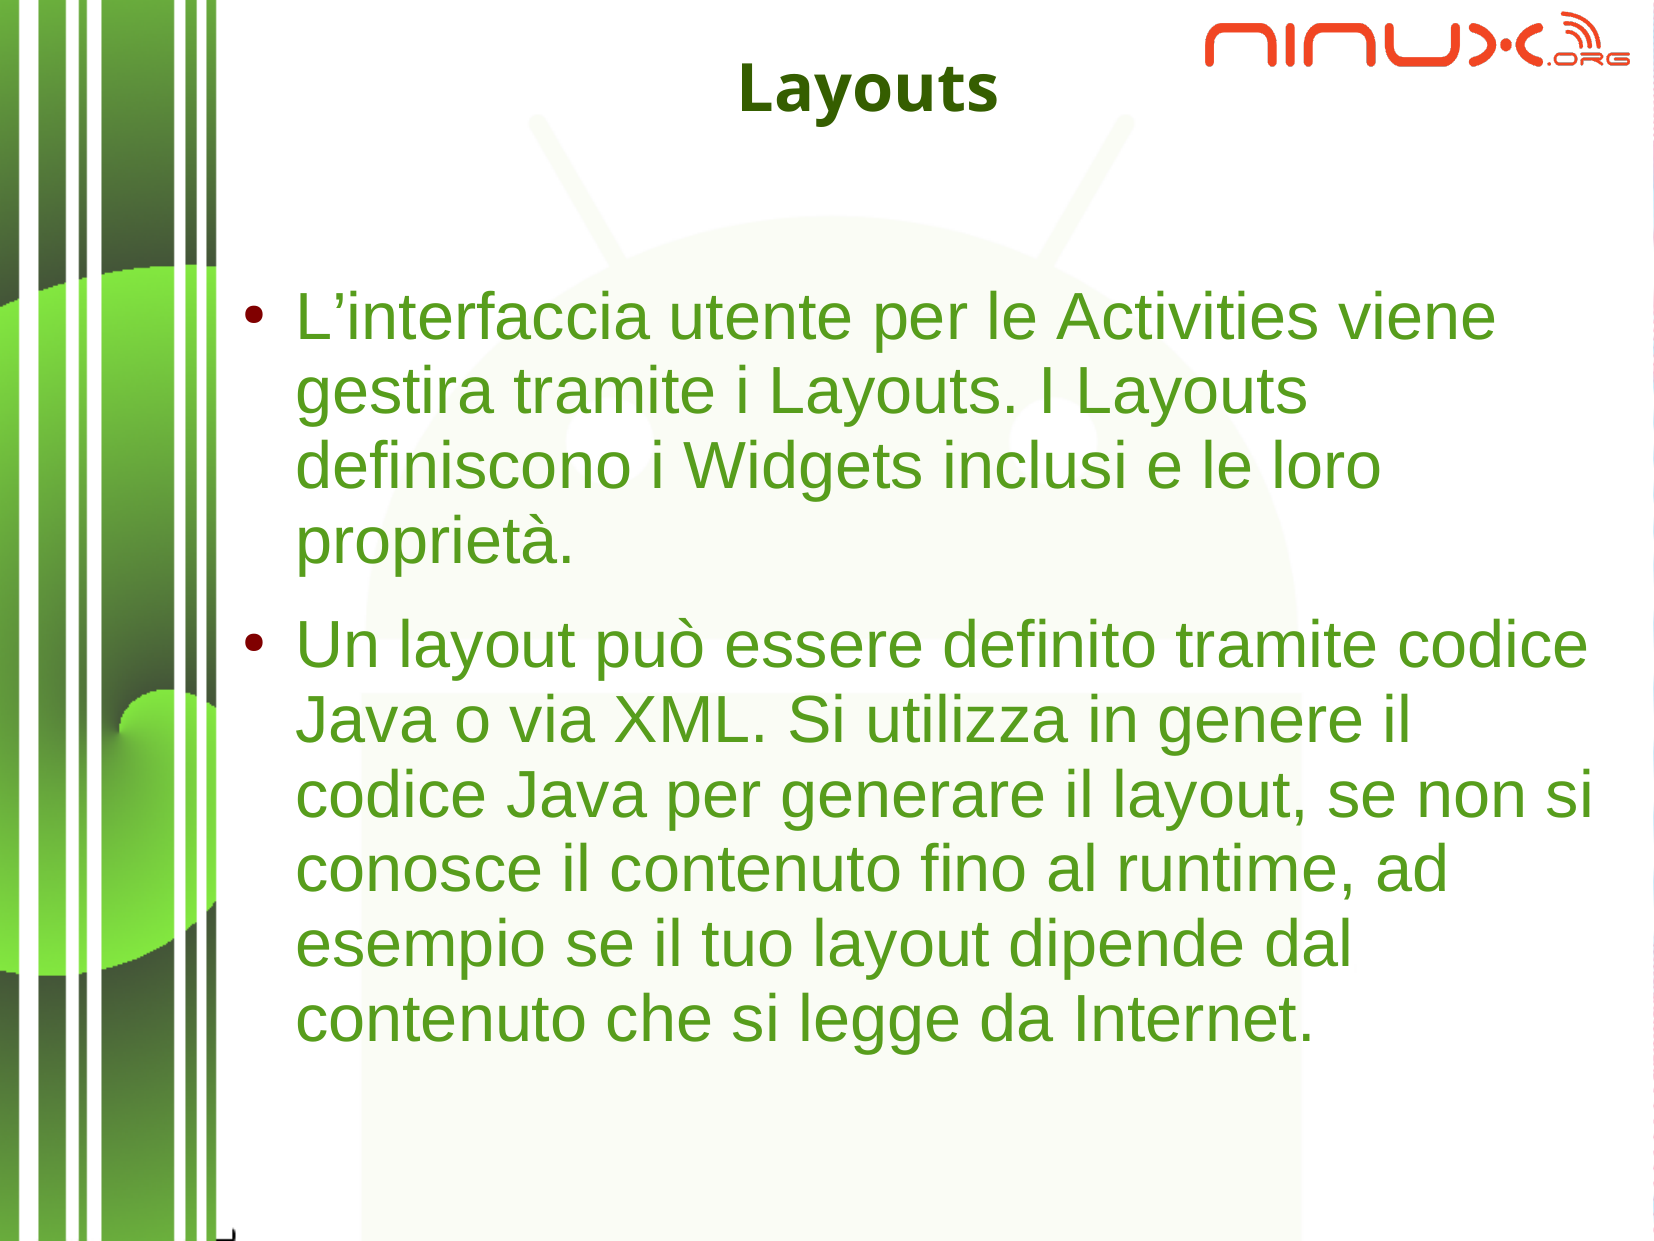

# Layouts
L’interfaccia utente per le Activities viene gestira tramite i Layouts. I Layouts definiscono i Widgets inclusi e le loro proprietà.
Un layout può essere definito tramite codice Java o via XML. Si utilizza in genere il codice Java per generare il layout, se non si conosce il contenuto fino al runtime, ad esempio se il tuo layout dipende dal contenuto che si legge da Internet.